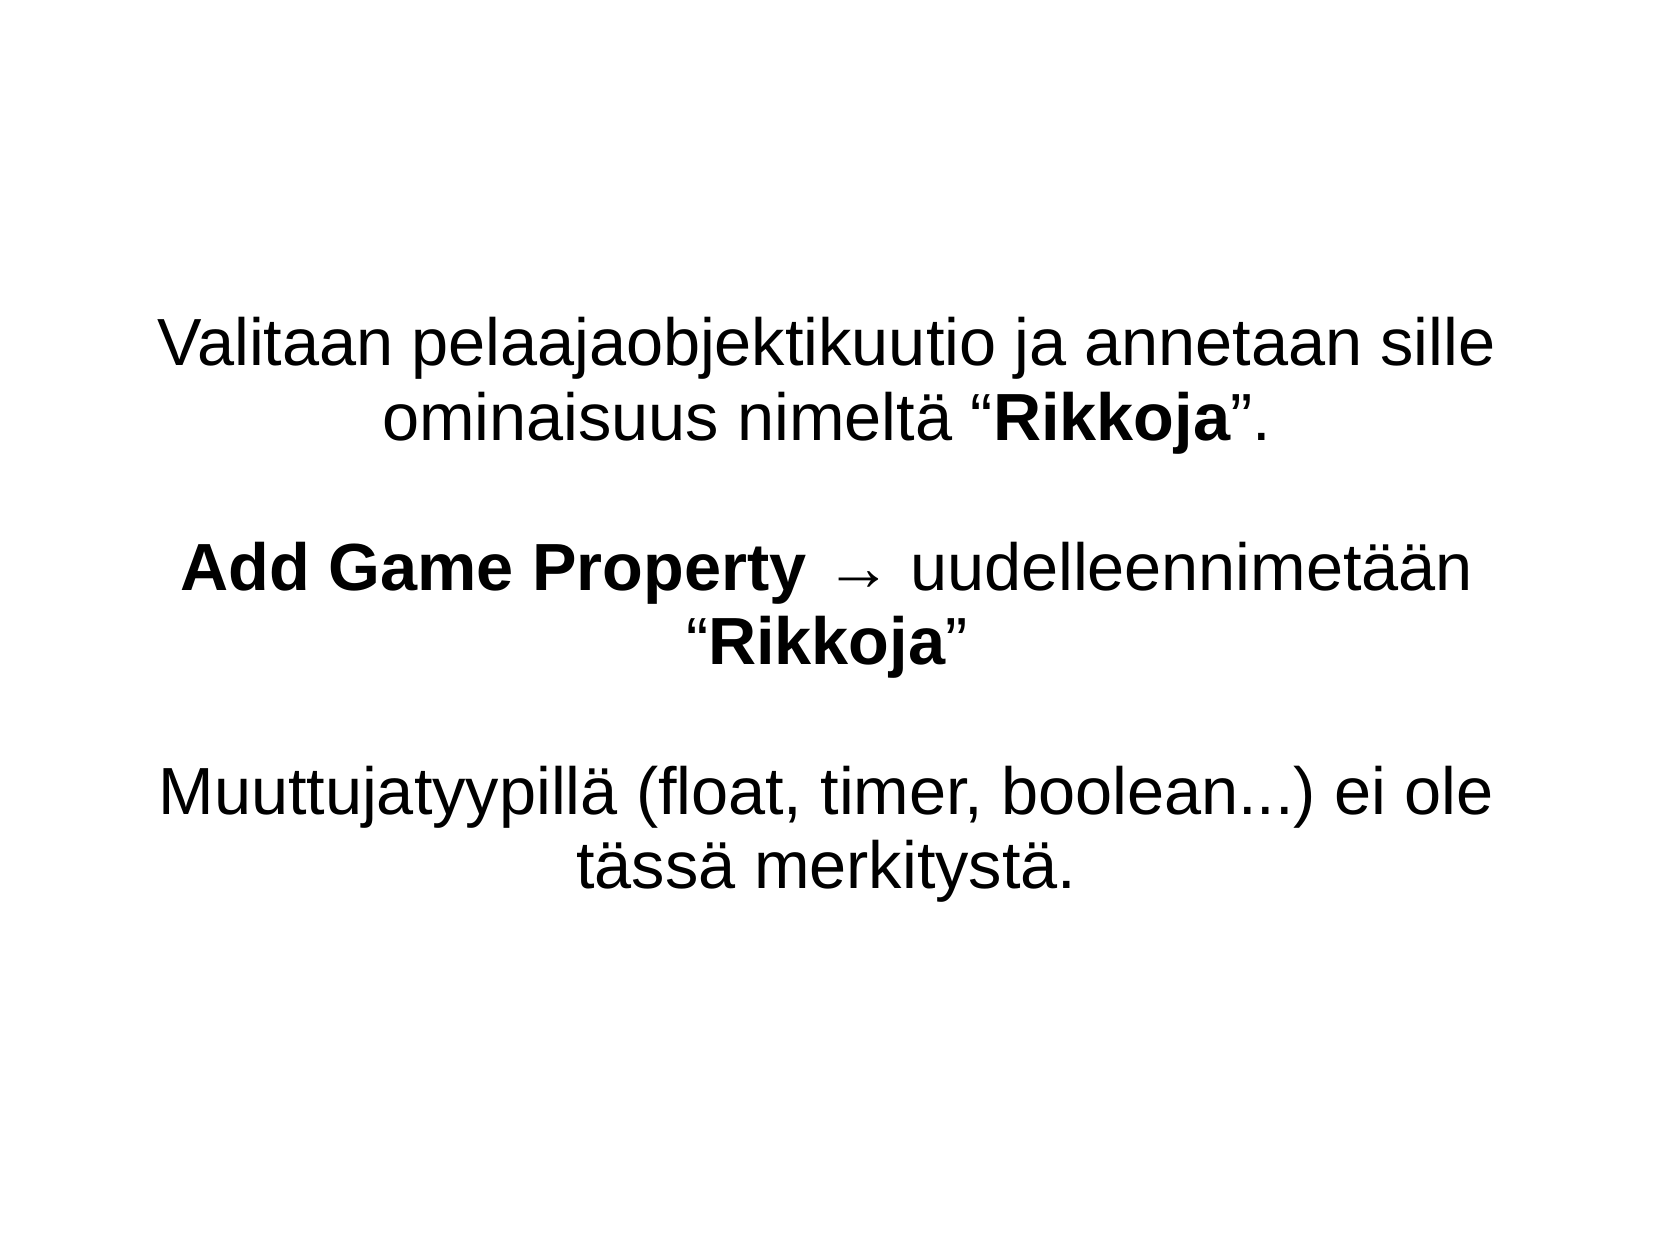

# Valitaan pelaajaobjektikuutio ja annetaan sille ominaisuus nimeltä “Rikkoja”.
Add Game Property → uudelleennimetään “Rikkoja”
Muuttujatyypillä (float, timer, boolean...) ei ole tässä merkitystä.